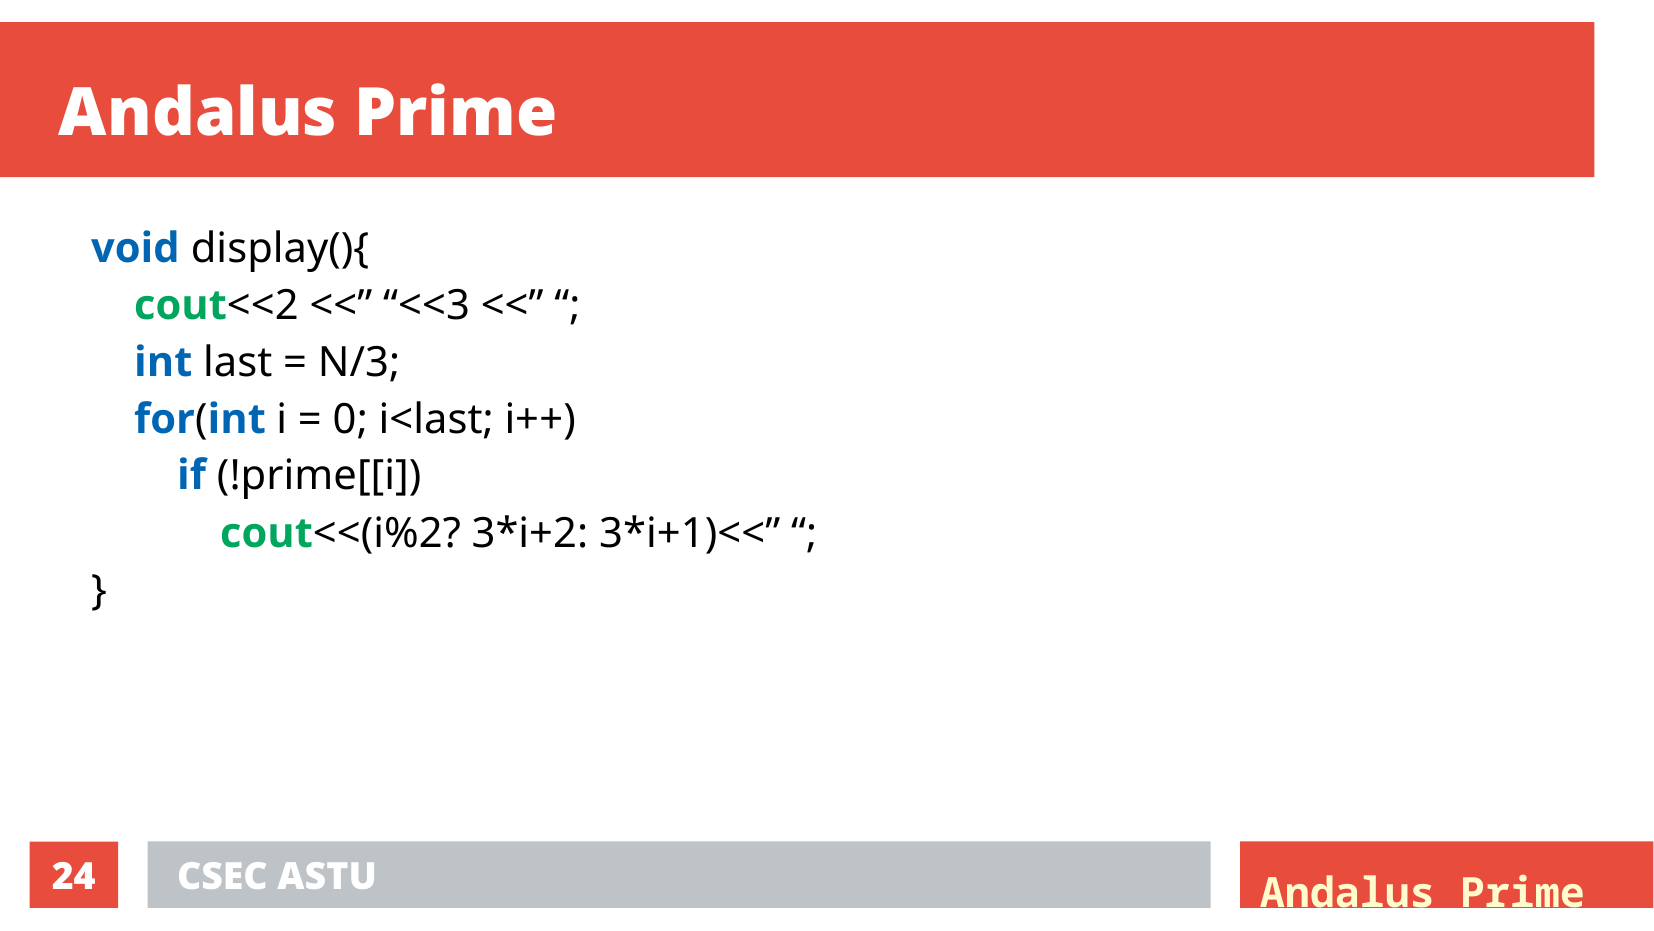

# Andalus Prime
void display(){
 cout<<2 <<” “<<3 <<” “;
 int last = N/3;
 for(int i = 0; i<last; i++)
 if (!prime[[i])
 cout<<(i%2? 3*i+2: 3*i+1)<<” “;
}
24
CSEC ASTU
Andalus Prime